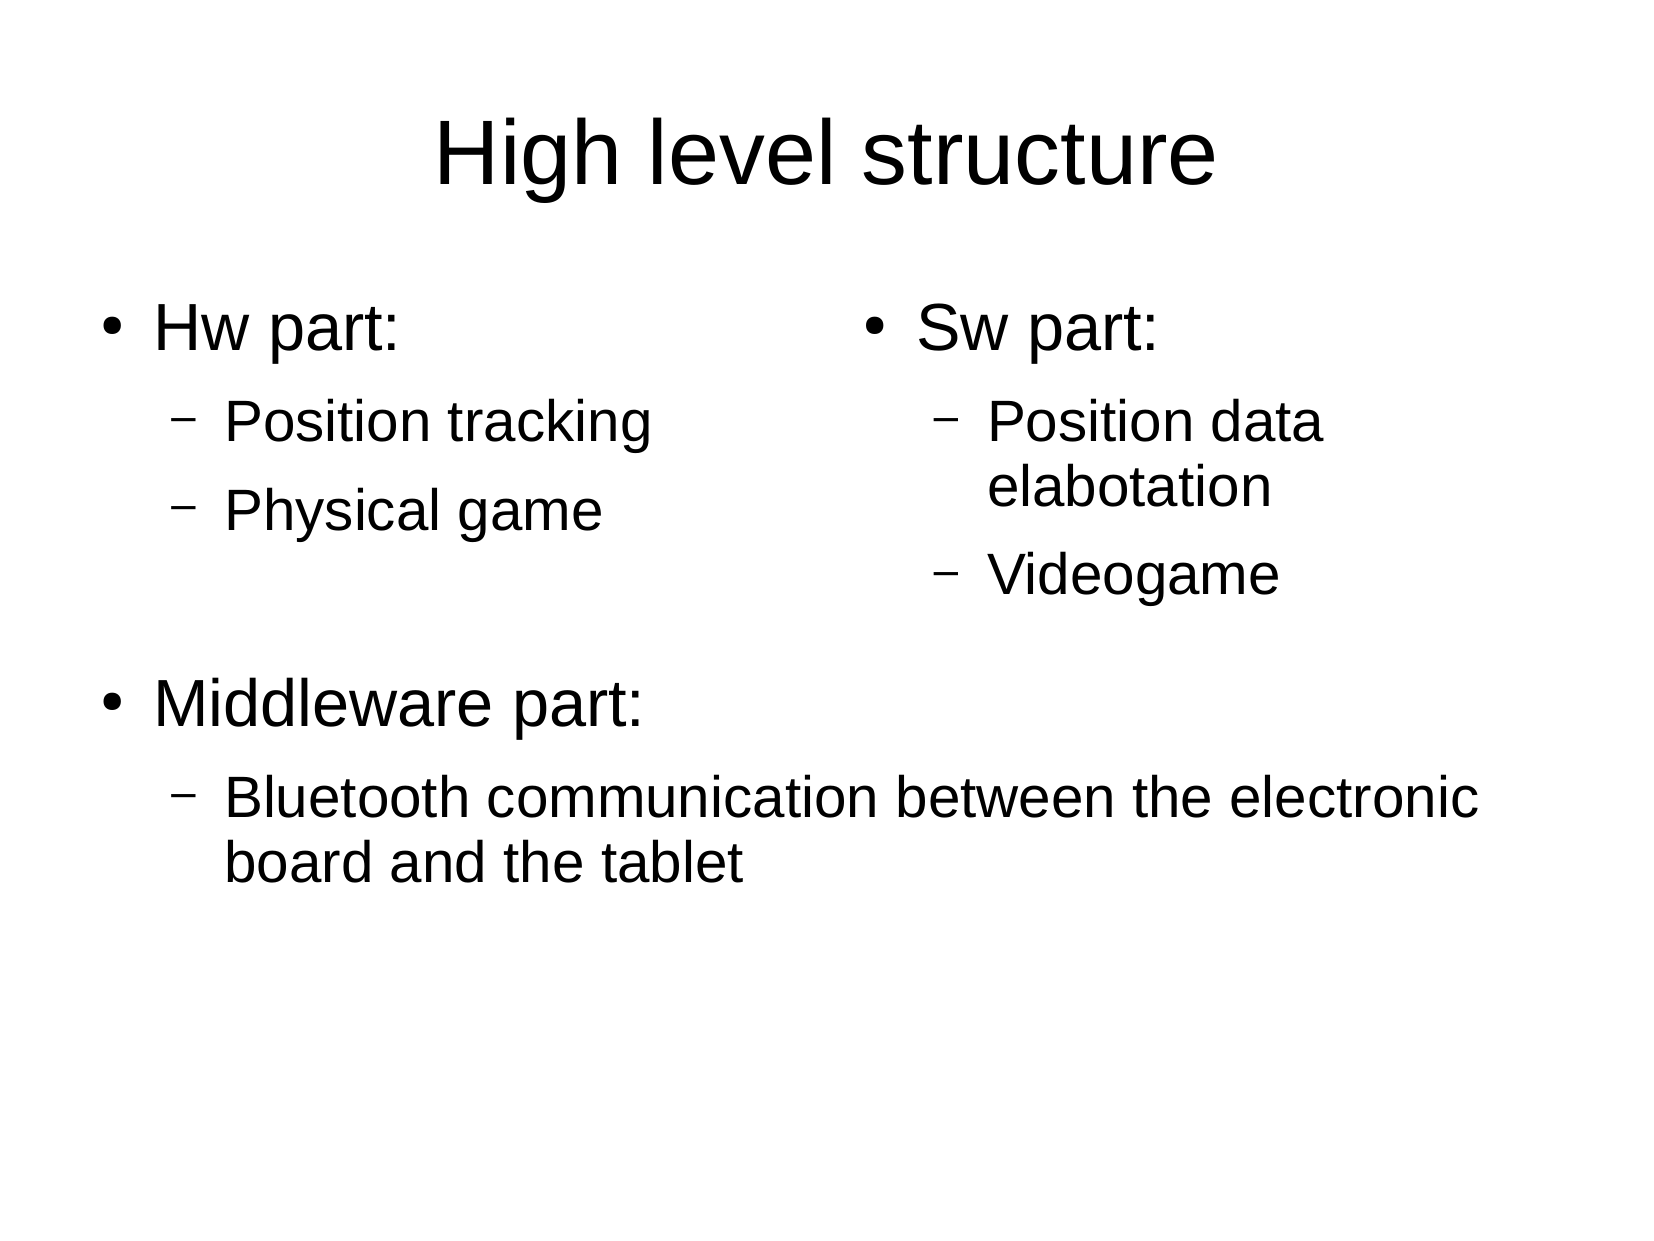

High level structure
# Hw part:
Position tracking
Physical game
Sw part:
Position data elabotation
Videogame
Middleware part:
Bluetooth communication between the electronic board and the tablet